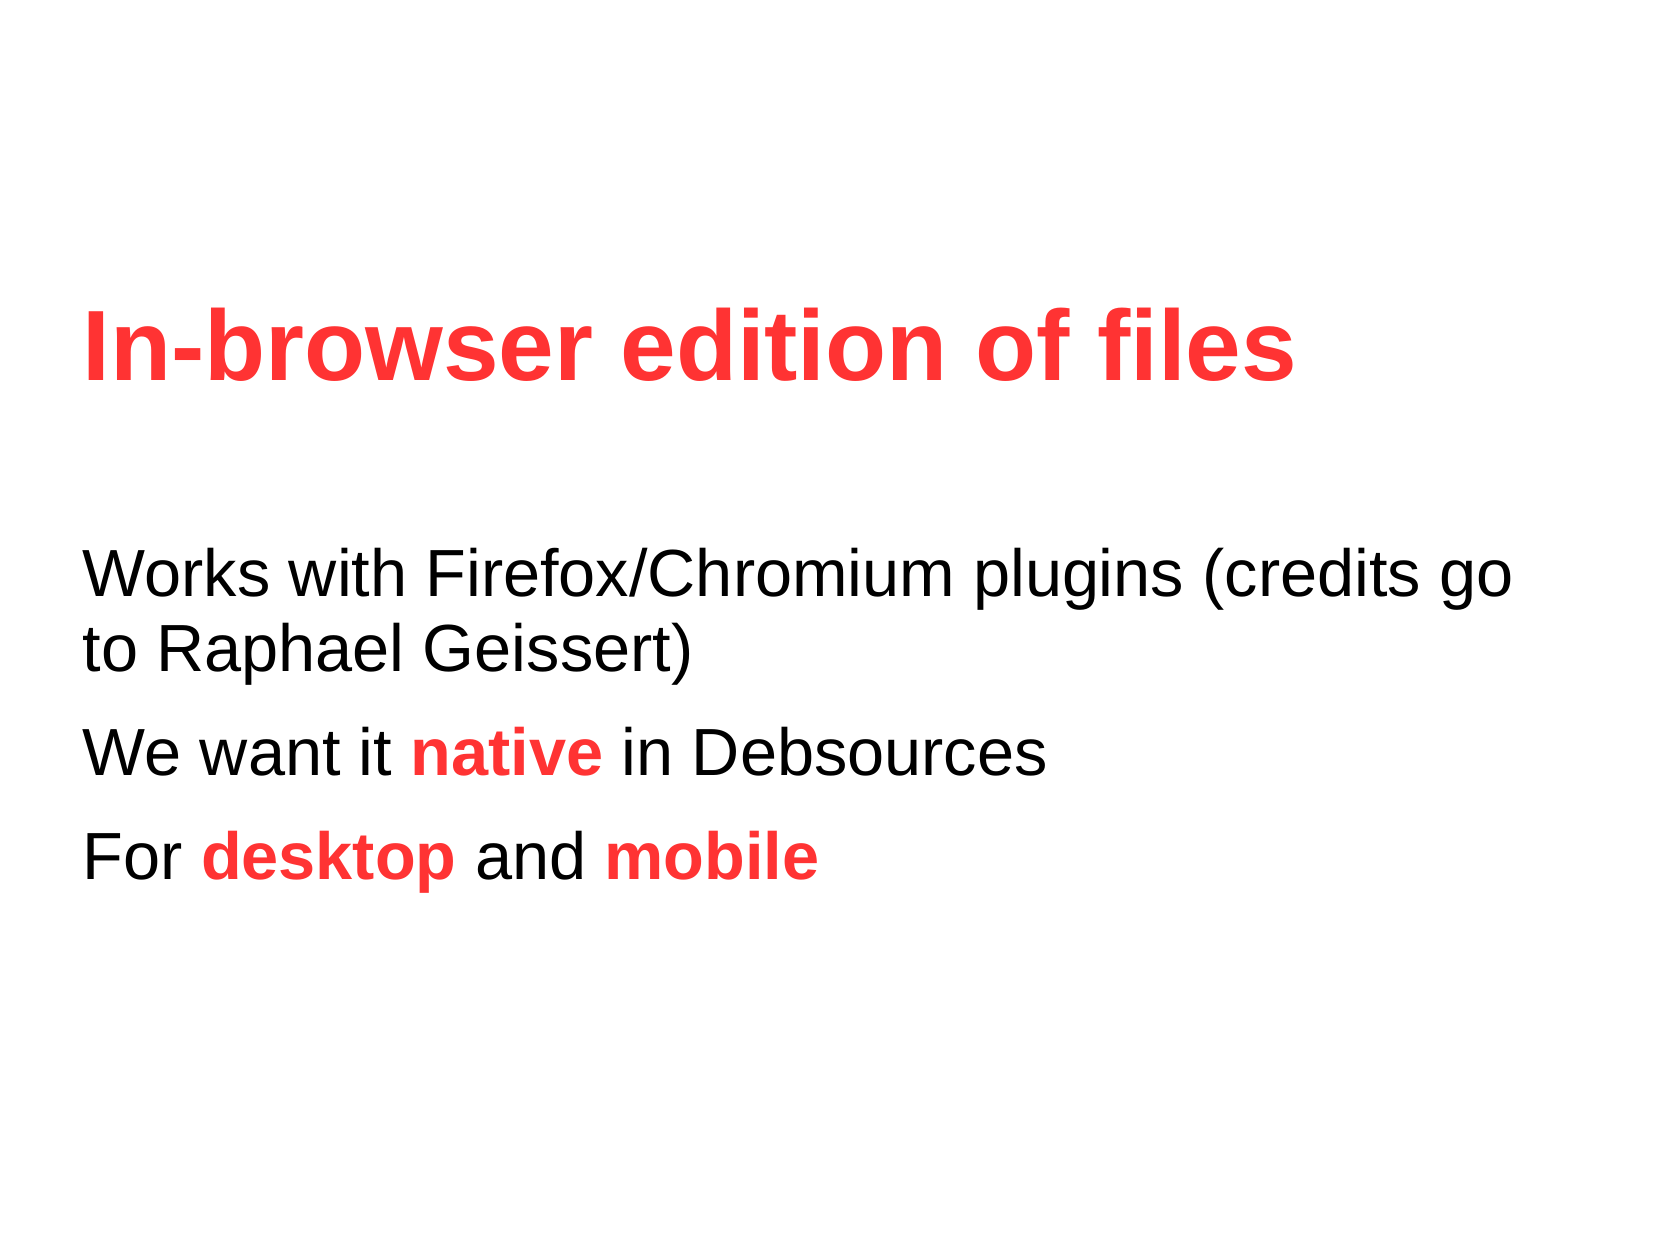

#
In-browser edition of files
Works with Firefox/Chromium plugins (credits go to Raphael Geissert)
We want it native in Debsources
For desktop and mobile